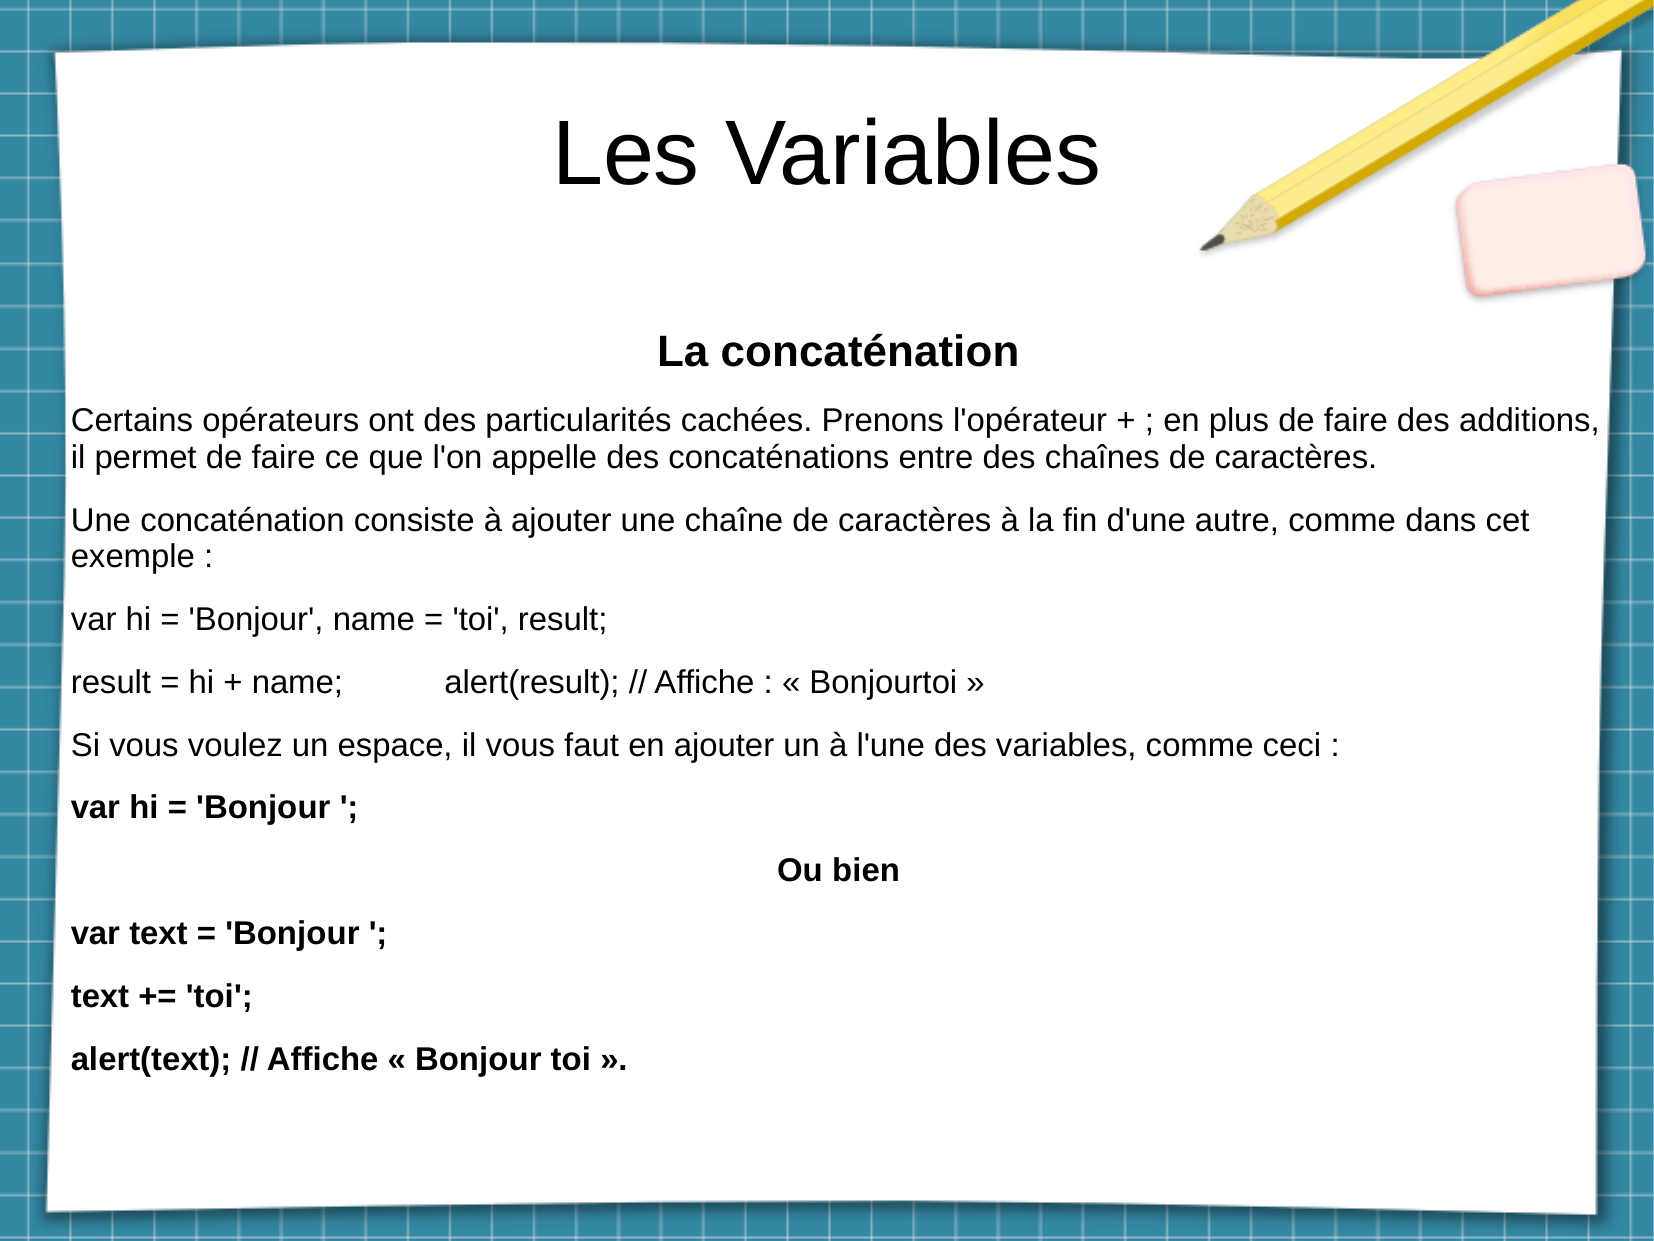

# Les Variables
La concaténation
Certains opérateurs ont des particularités cachées. Prenons l'opérateur + ; en plus de faire des additions, il permet de faire ce que l'on appelle des concaténations entre des chaînes de caractères.
Une concaténation consiste à ajouter une chaîne de caractères à la fin d'une autre, comme dans cet exemple :
var hi = 'Bonjour', name = 'toi', result;
result = hi + name; alert(result); // Affiche : « Bonjourtoi »
Si vous voulez un espace, il vous faut en ajouter un à l'une des variables, comme ceci :
var hi = 'Bonjour ';
Ou bien
var text = 'Bonjour ';
text += 'toi';
alert(text); // Affiche « Bonjour toi ».